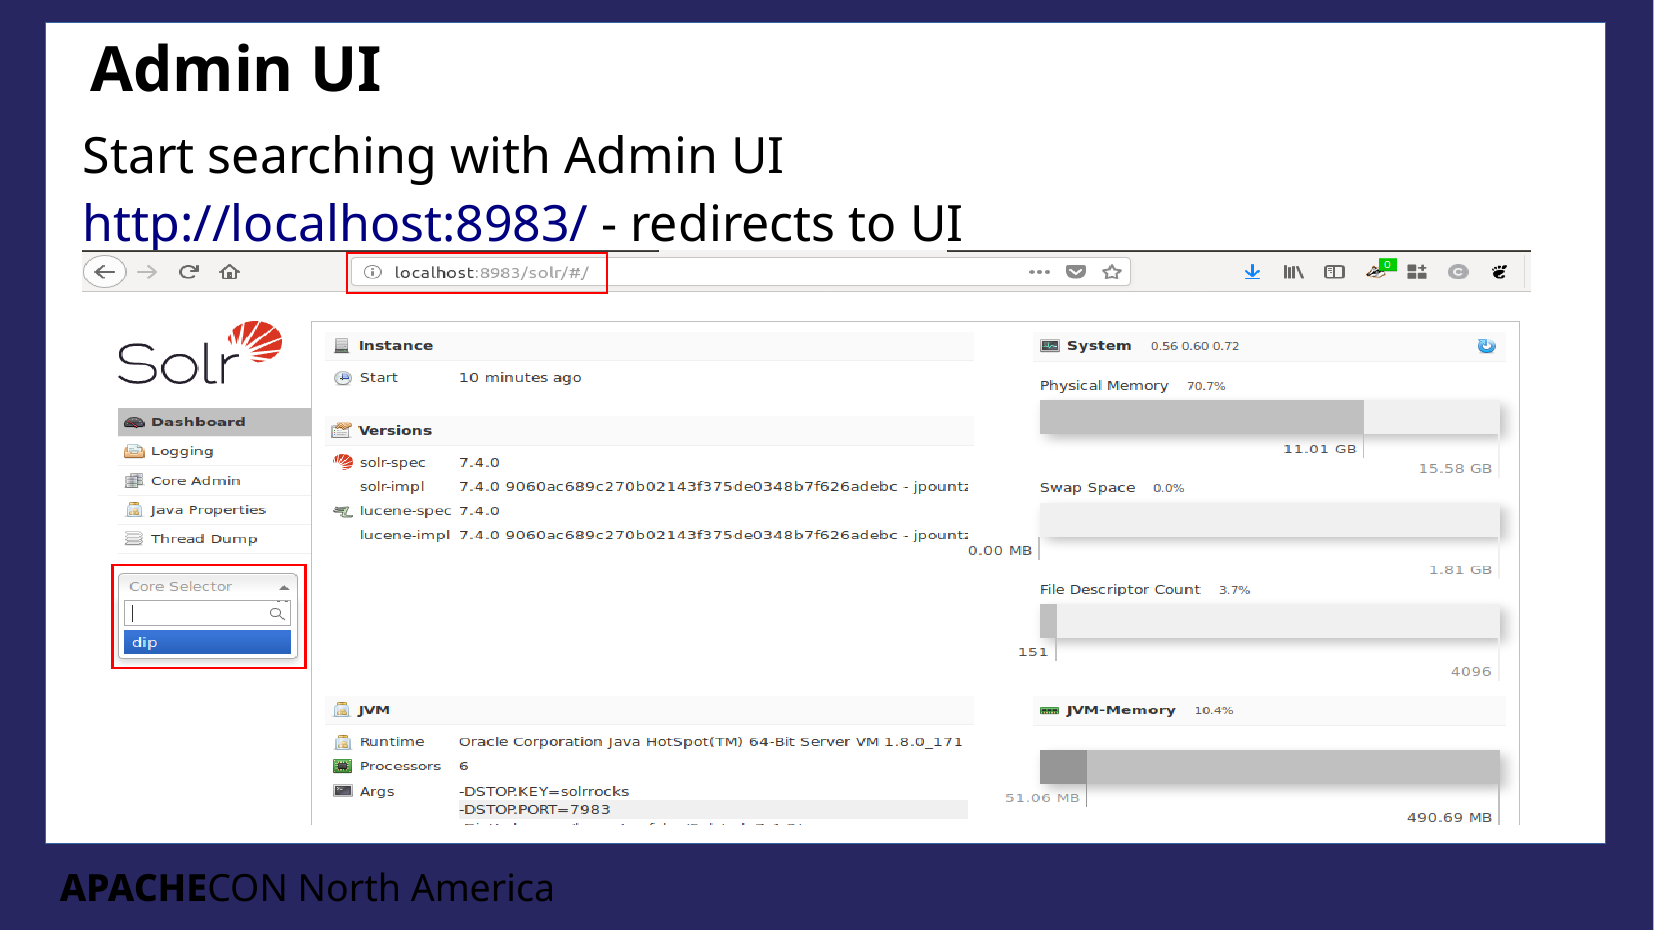

# Admin UI
Start searching with Admin UI
http://localhost:8983/ - redirects to UI